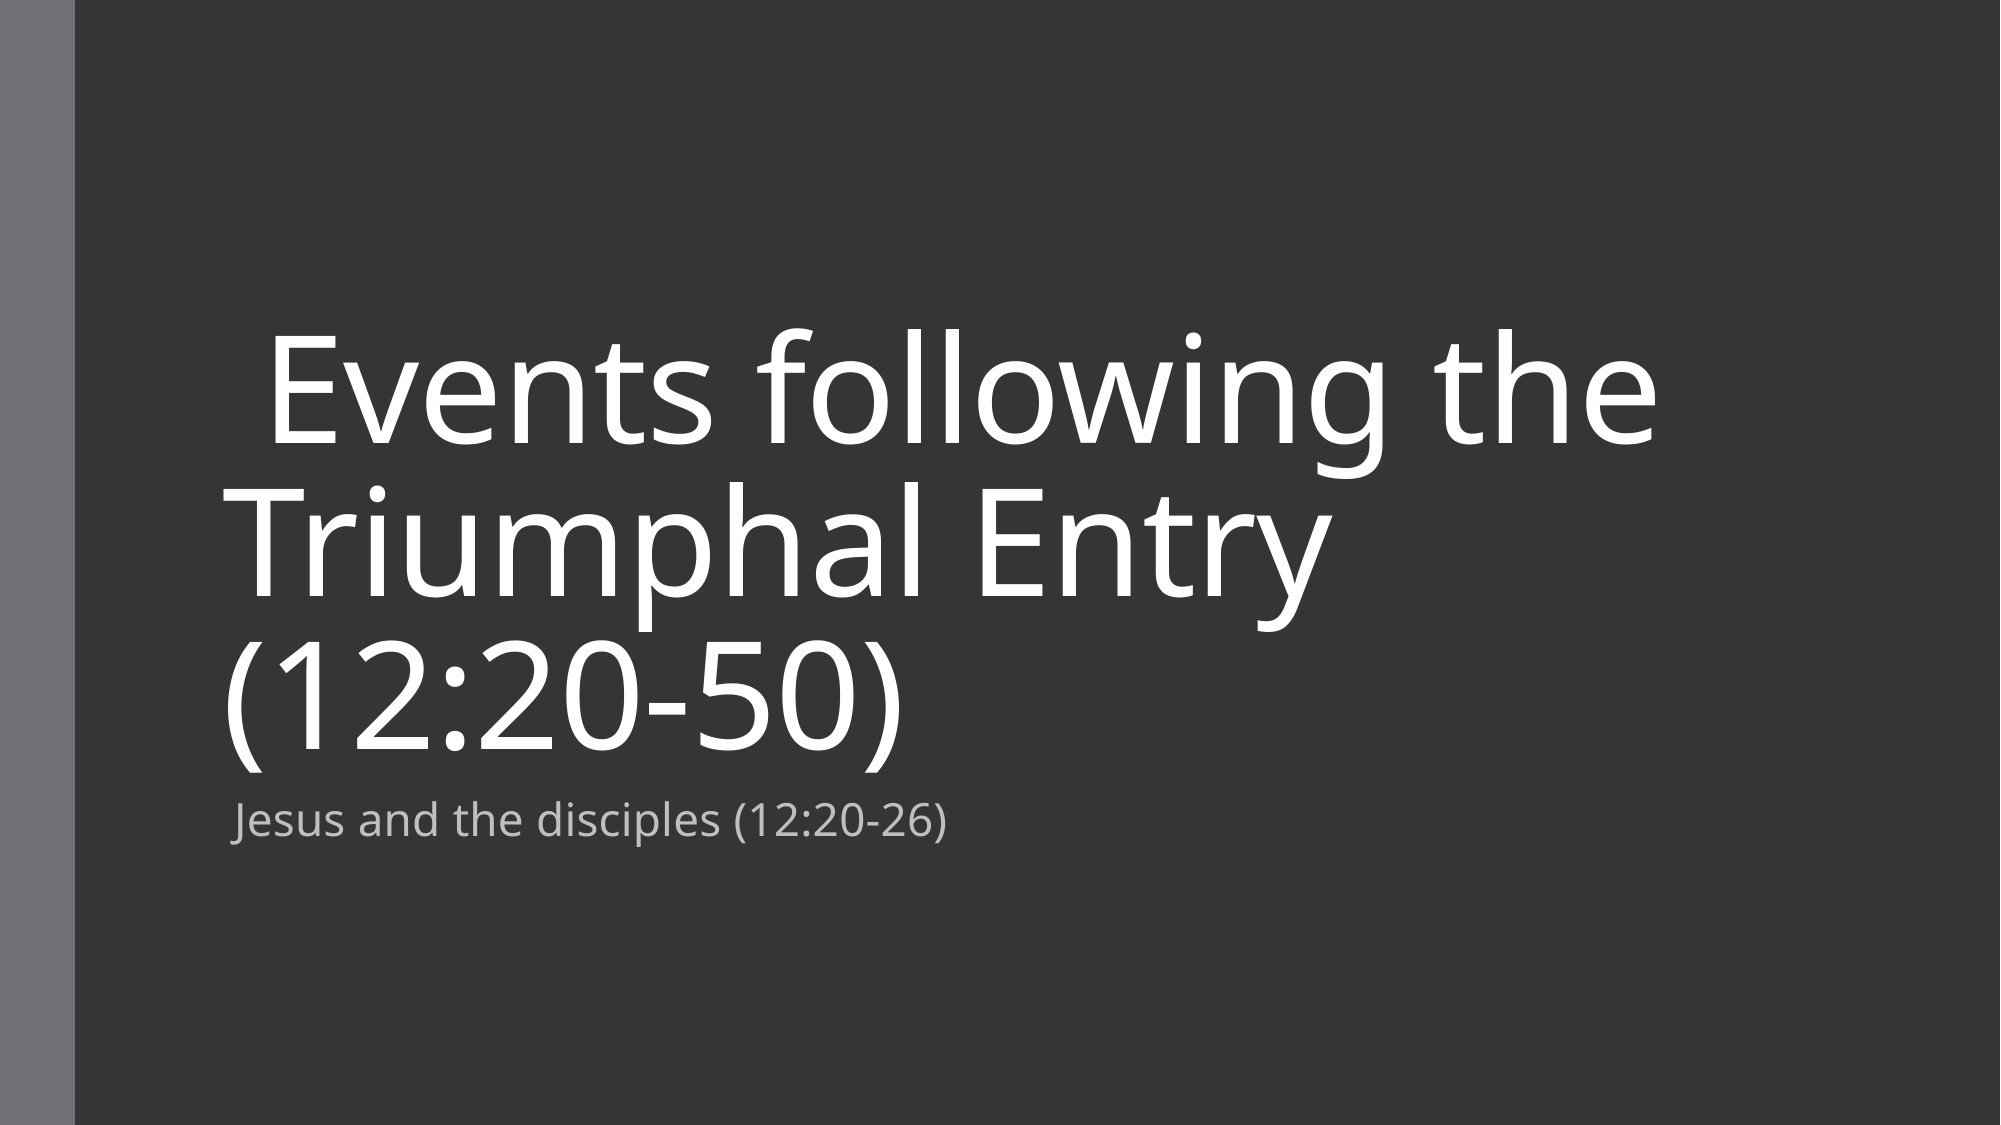

# Events following the Triumphal Entry (12:20-50)
 Jesus and the disciples (12:20-26)